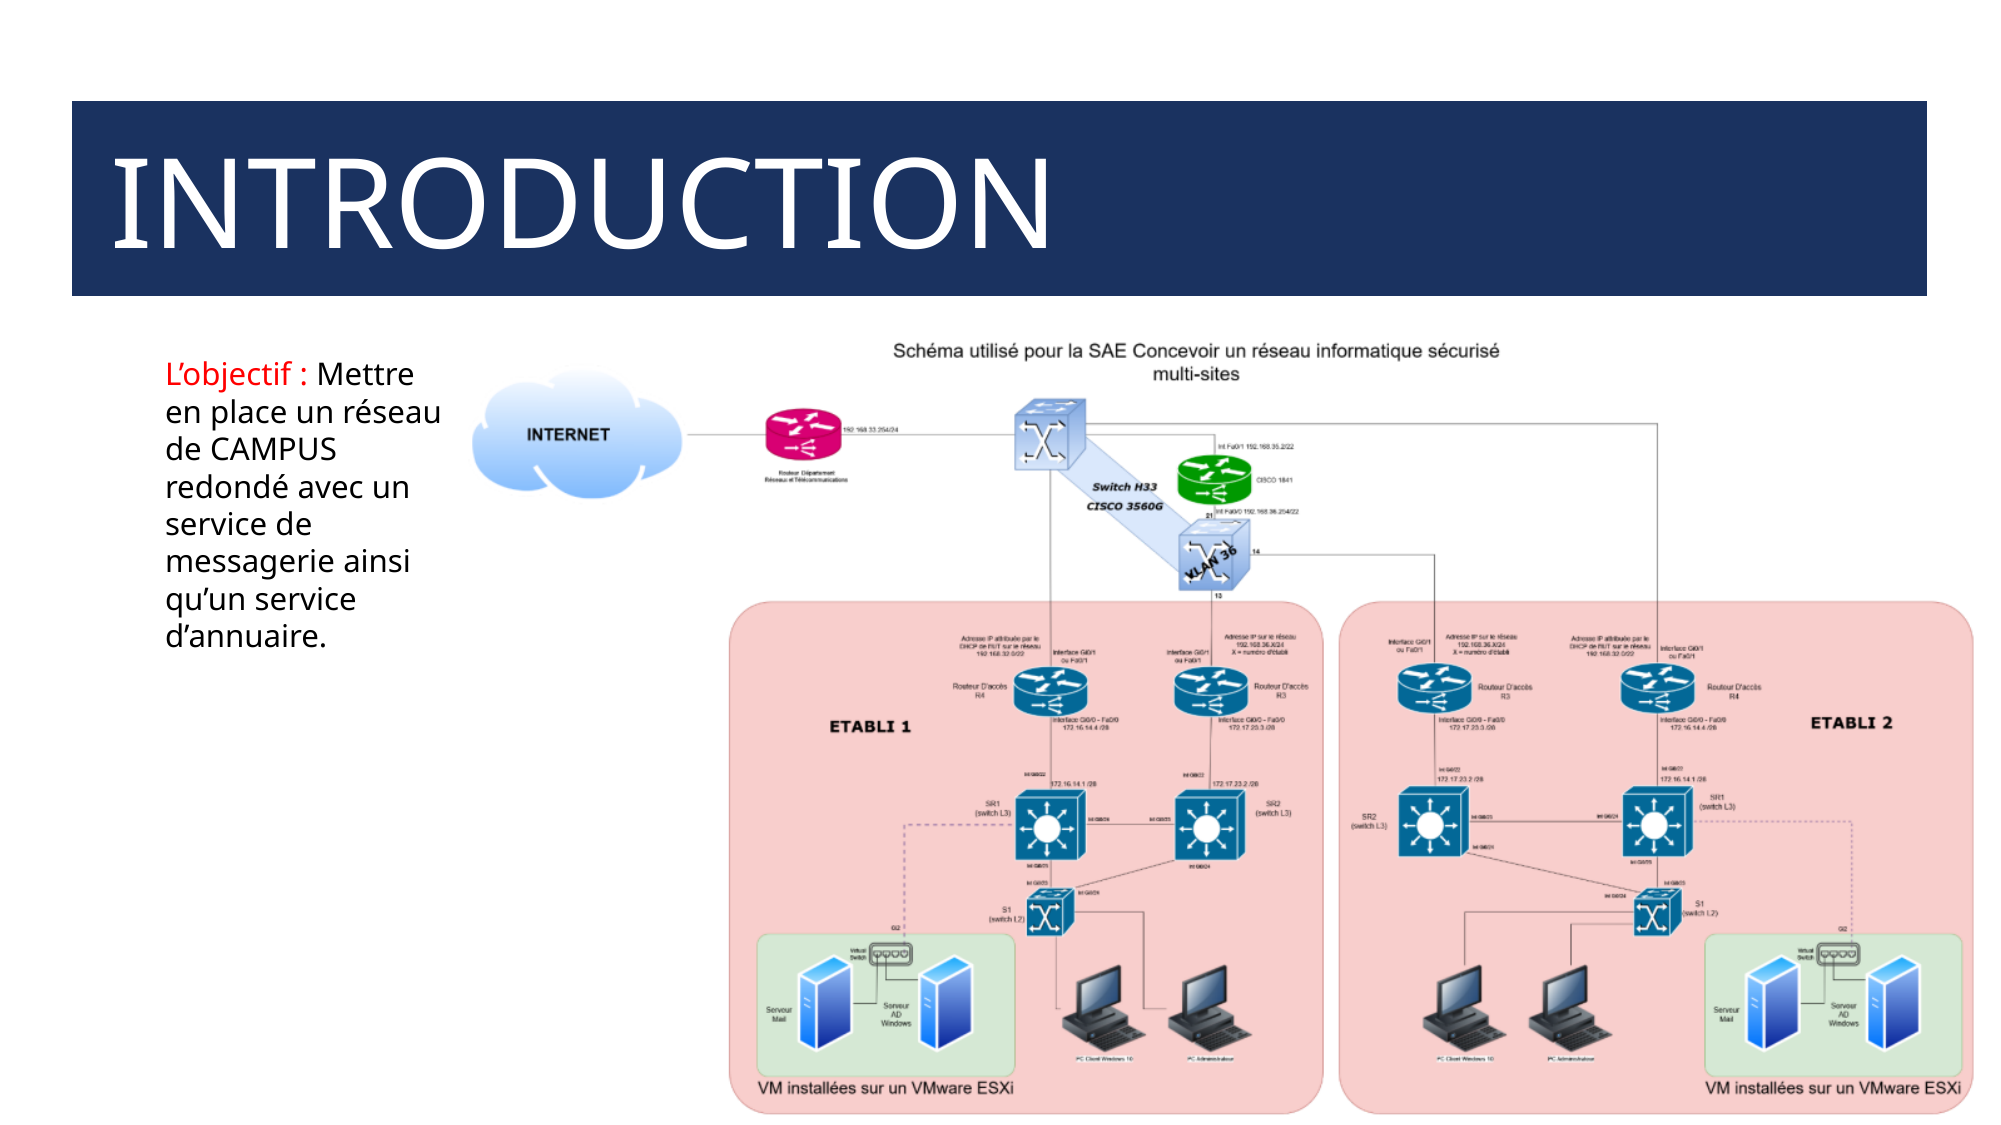

# INTRODUCTION
L’objectif : Mettre en place un réseau de CAMPUS redondé avec un service de messagerie ainsi qu’un service d’annuaire.